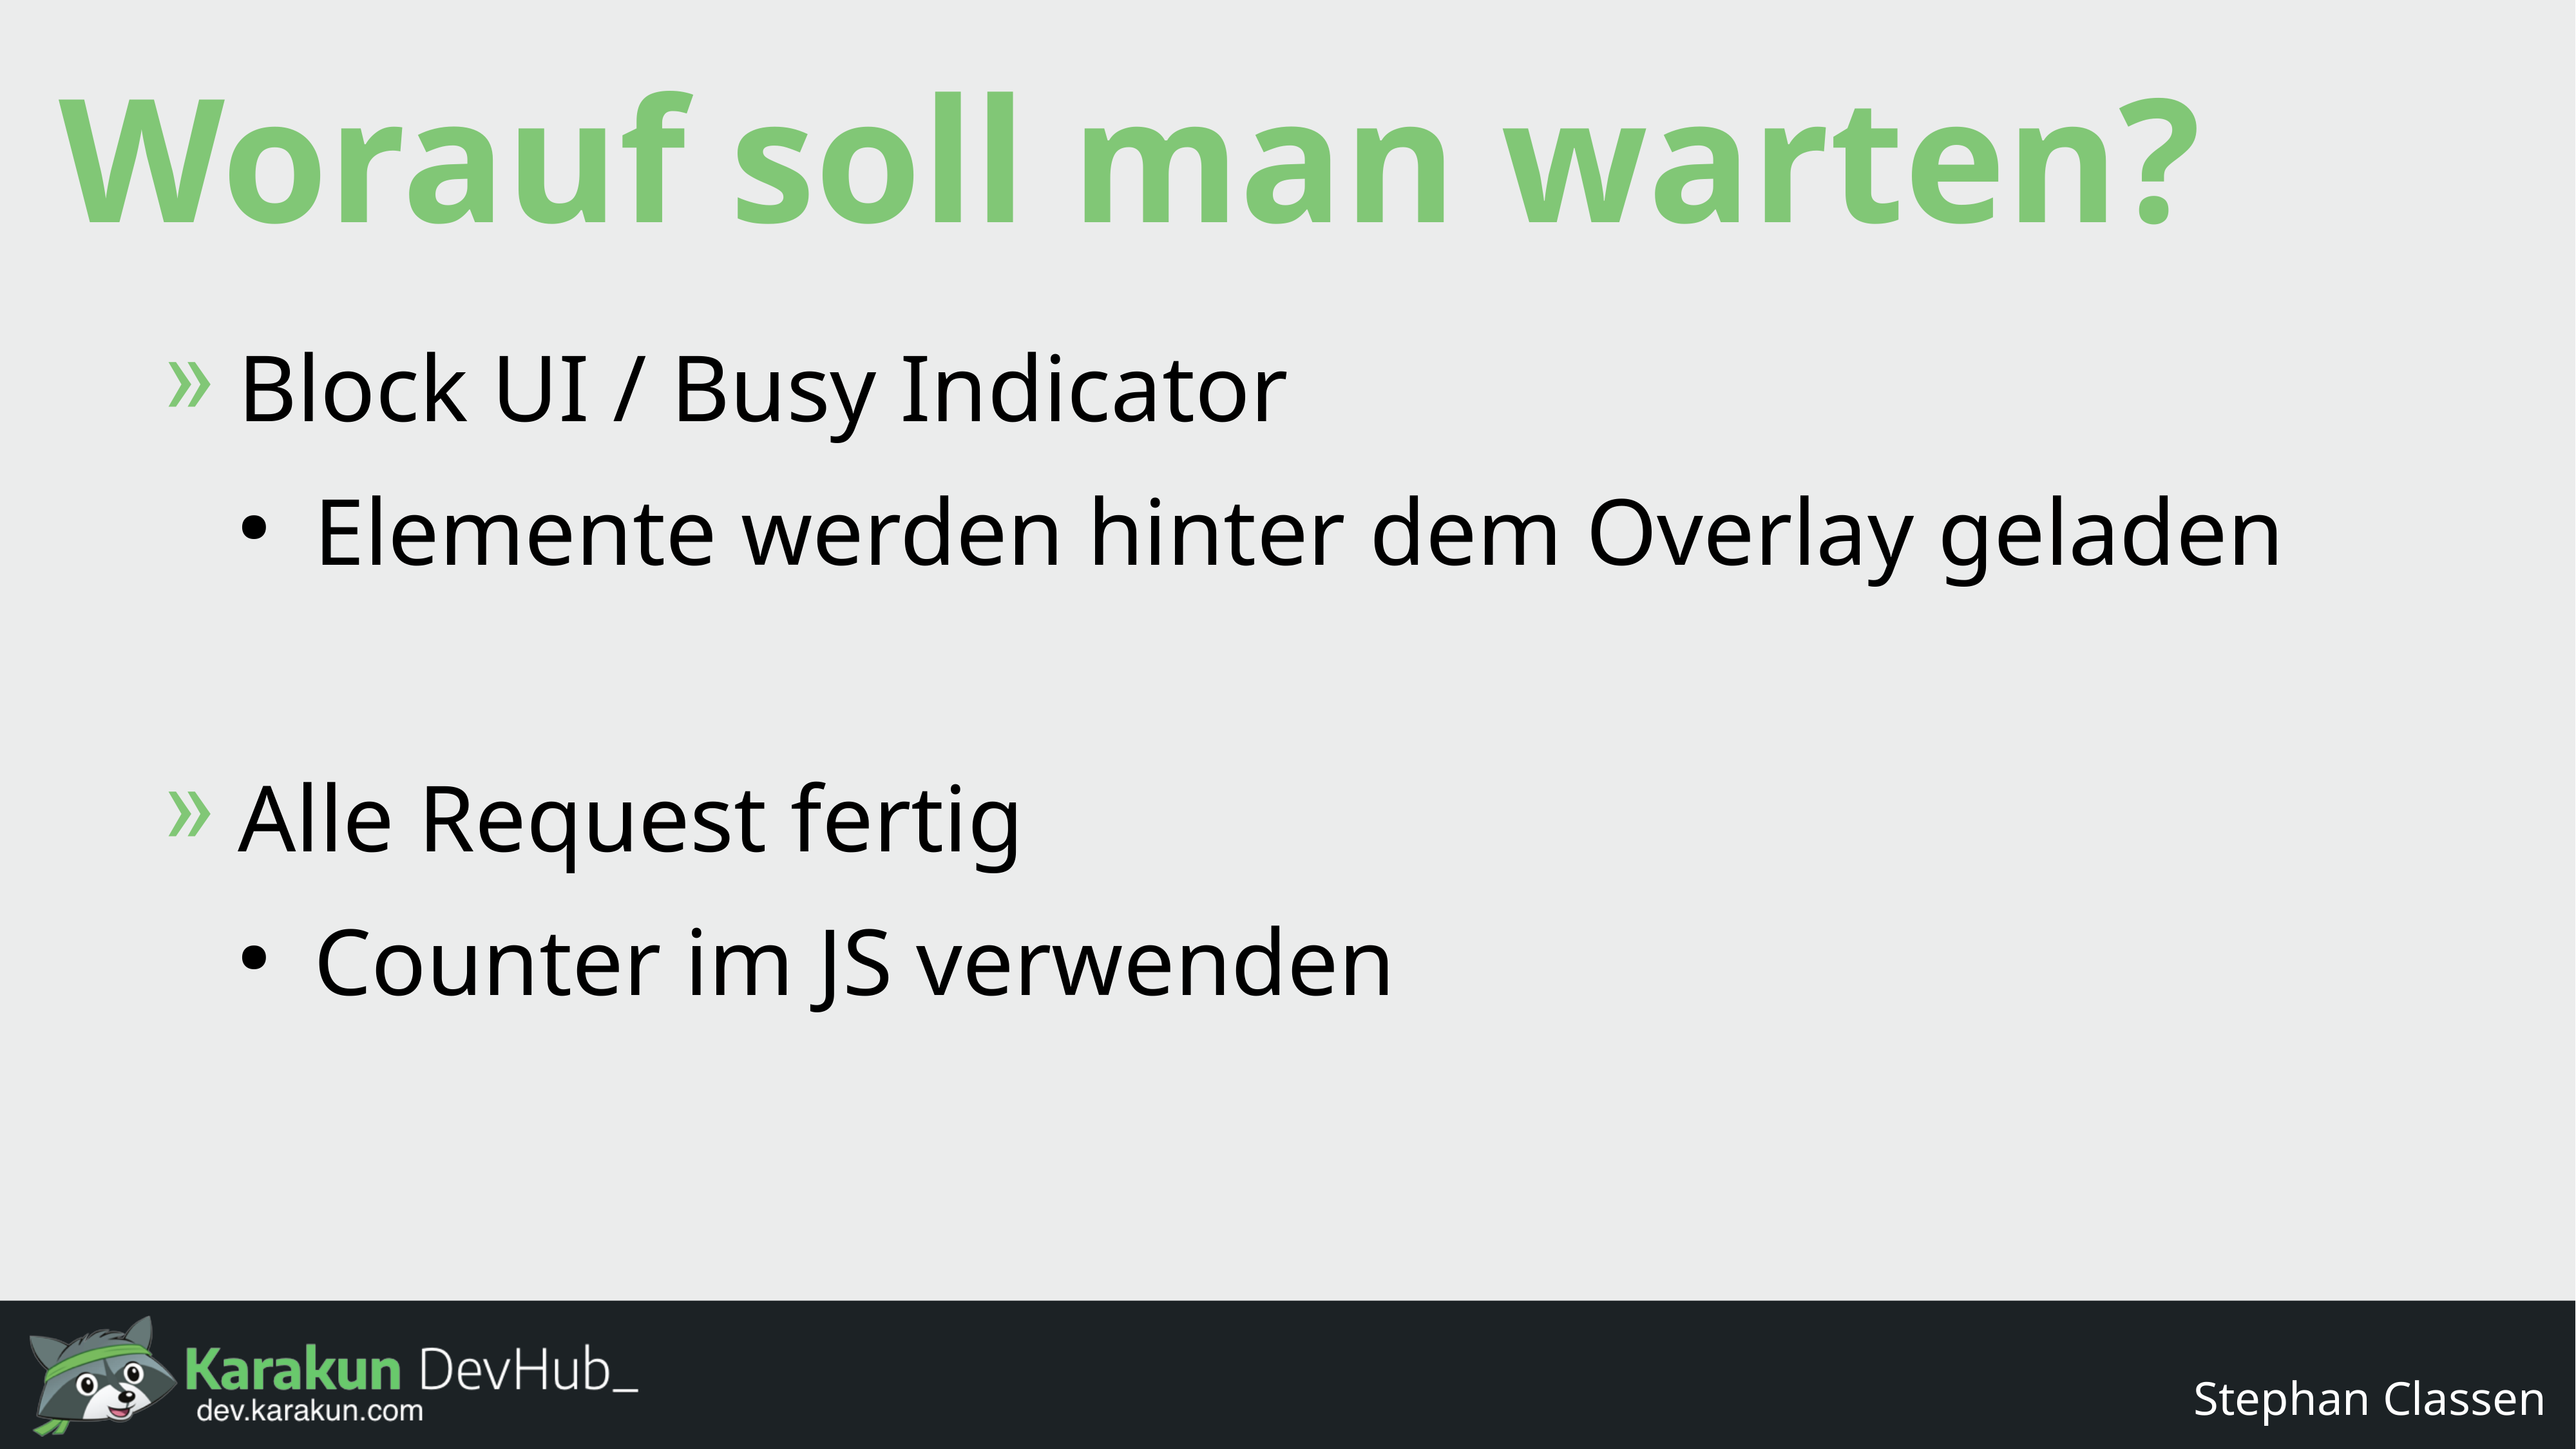

Worauf soll man warten?
Block UI / Busy Indicator
Elemente werden hinter dem Overlay geladen
Alle Request fertig
Counter im JS verwenden
Stephan Classen
ddddd